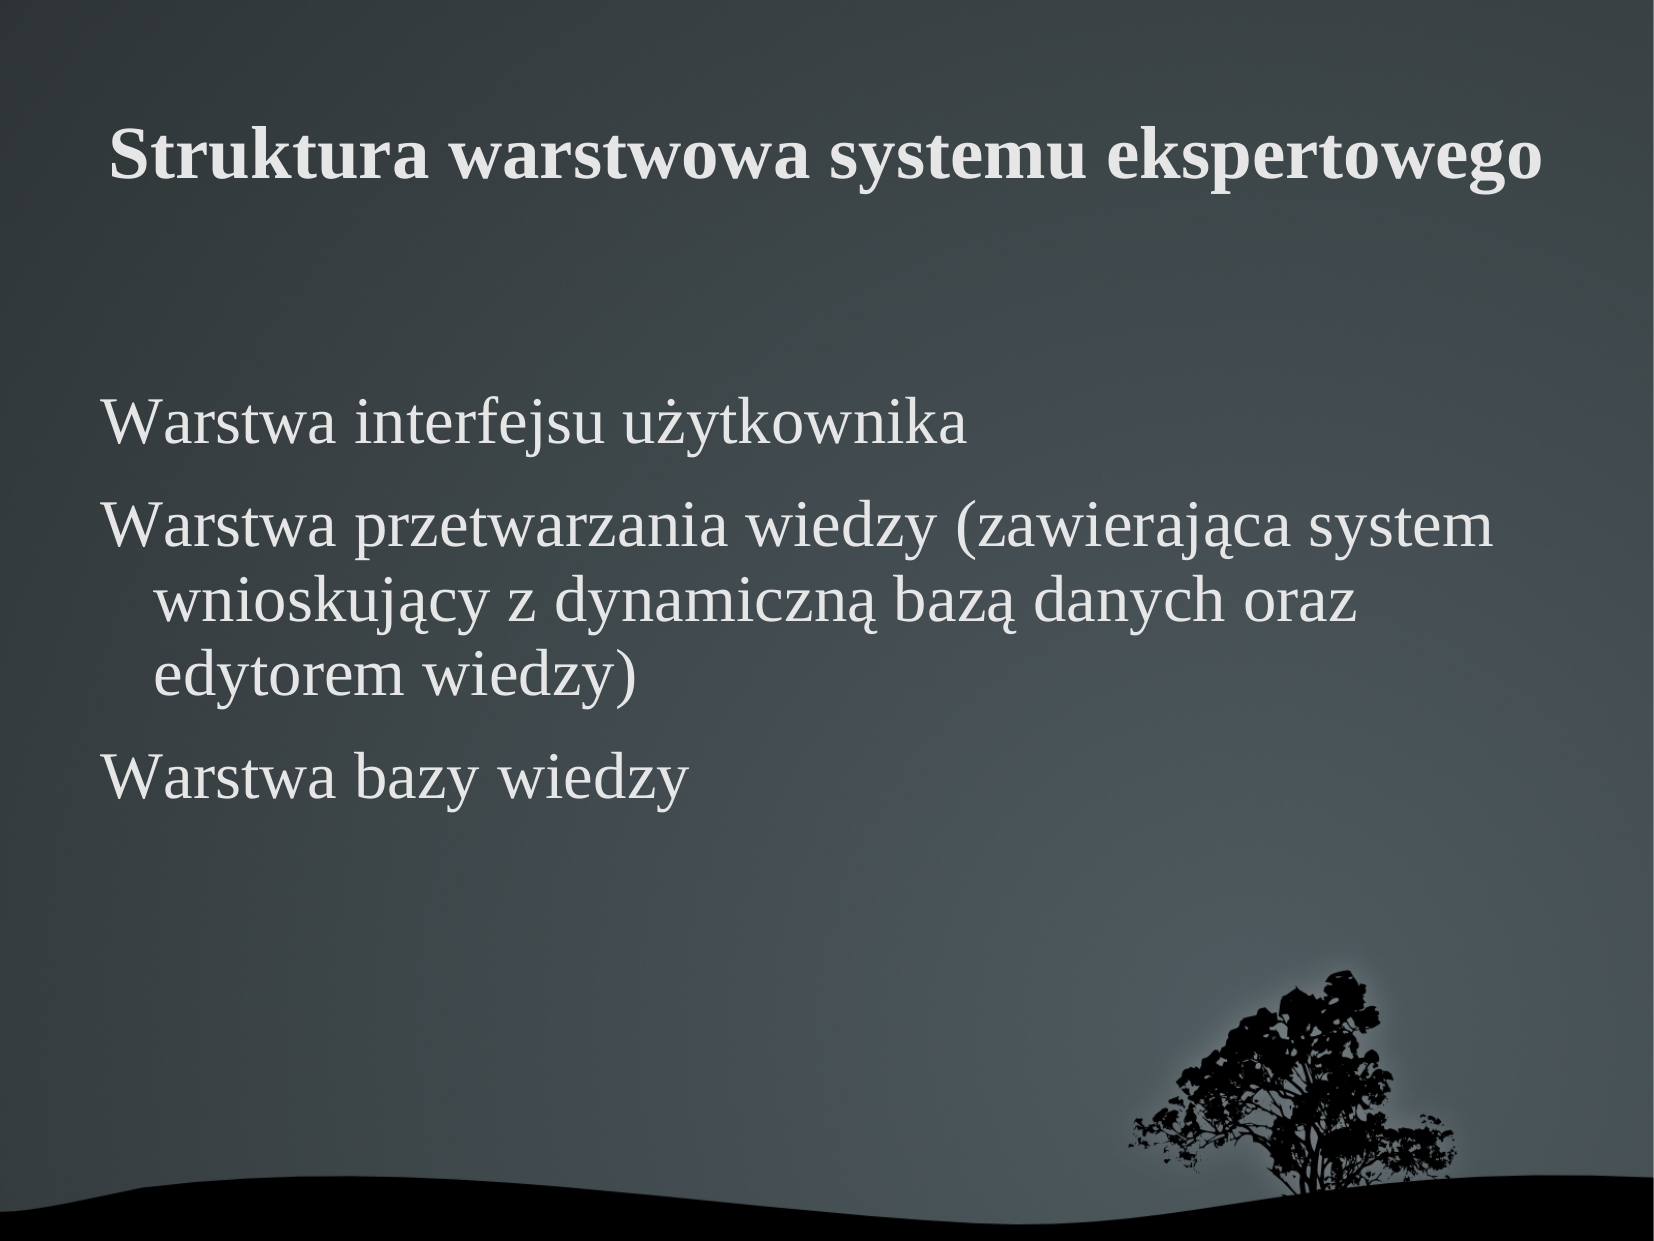

# Struktura warstwowa systemu ekspertowego
Warstwa interfejsu użytkownika
Warstwa przetwarzania wiedzy (zawierająca system wnioskujący z dynamiczną bazą danych oraz edytorem wiedzy)
Warstwa bazy wiedzy